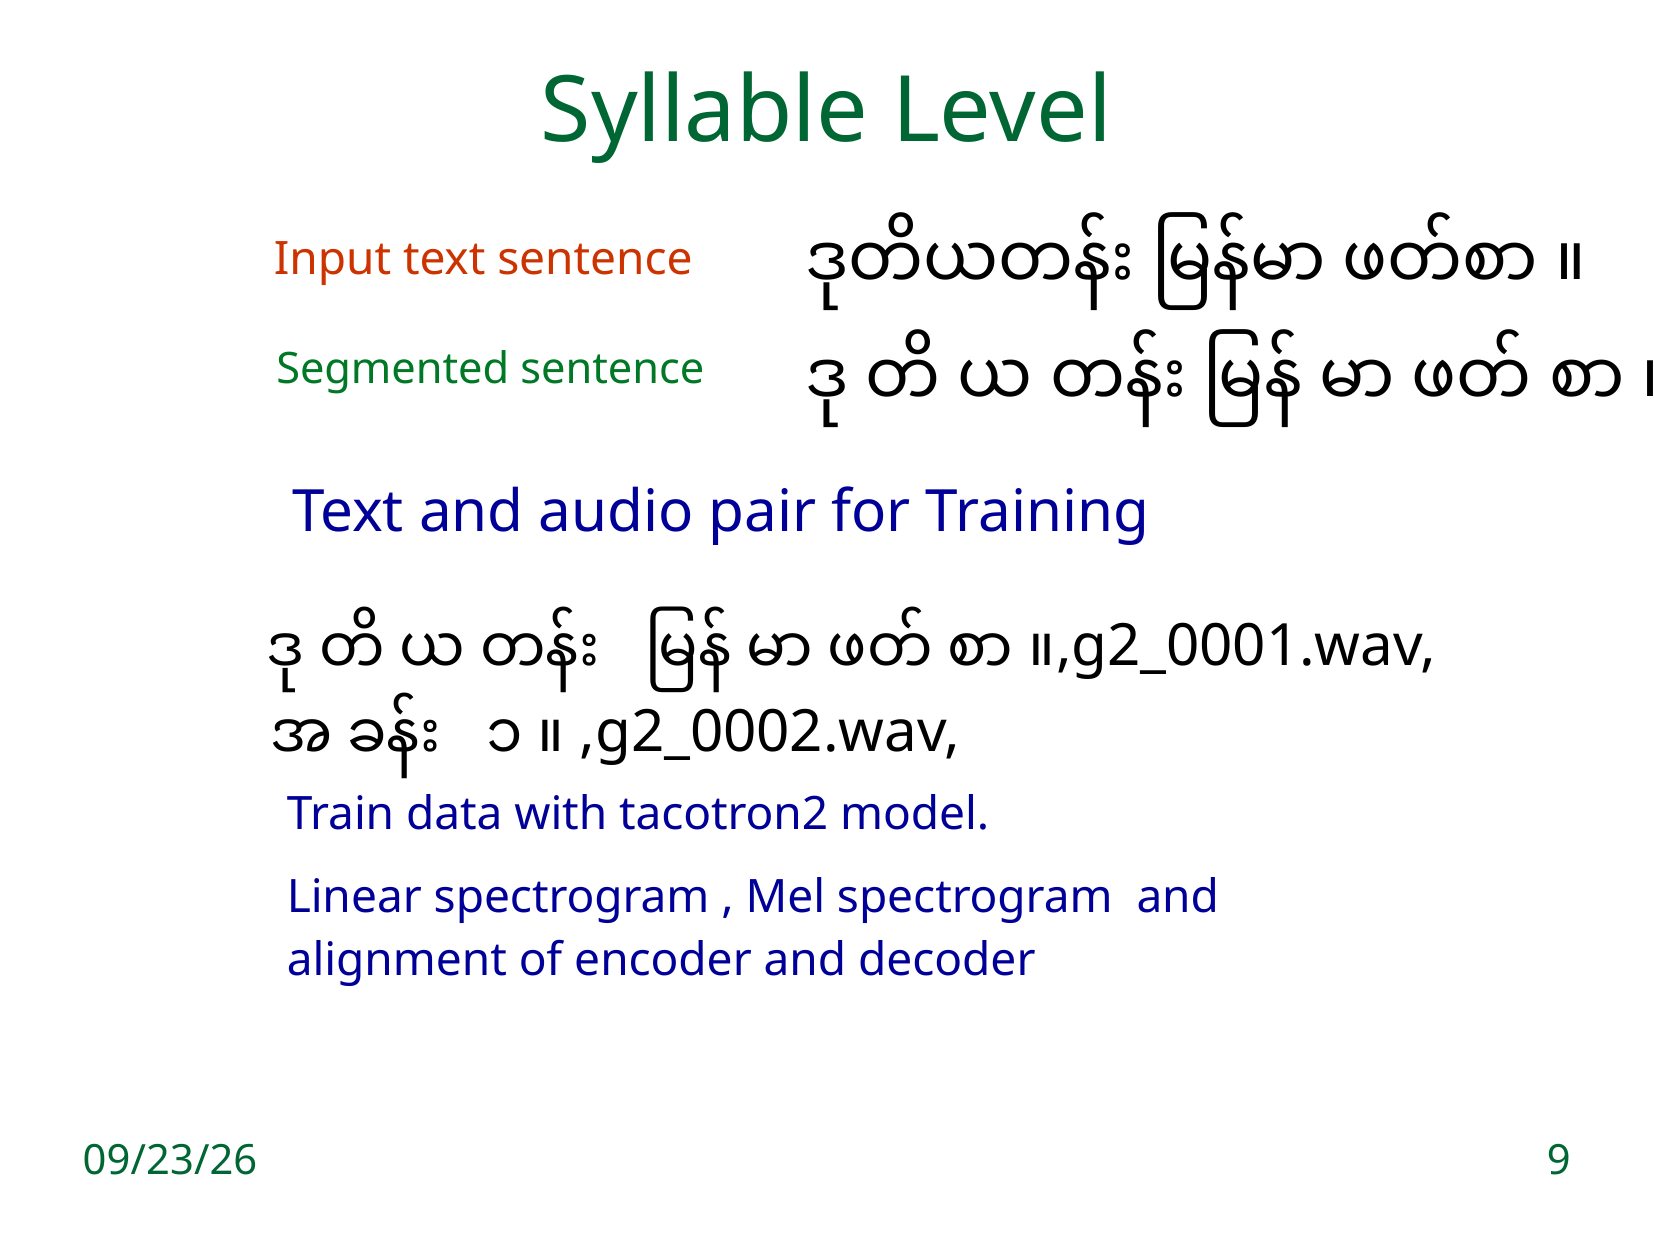

# Syllable Level
ဒုတိယတန်း မြန်မာ ဖတ်စာ ။
ဒု တိ ယ တန်း မြန် မာ ဖတ် စာ ။
Input text sentence
Segmented sentence
Text and audio pair for Training
 ဒု တိ ယ တန်း မြန် မာ ဖတ် စာ ။,g2_0001.wav,
 အ ခန်း ၁ ။ ,g2_0002.wav,
Train data with tacotron2 model.
Linear spectrogram , Mel spectrogram and alignment of encoder and decoder
9